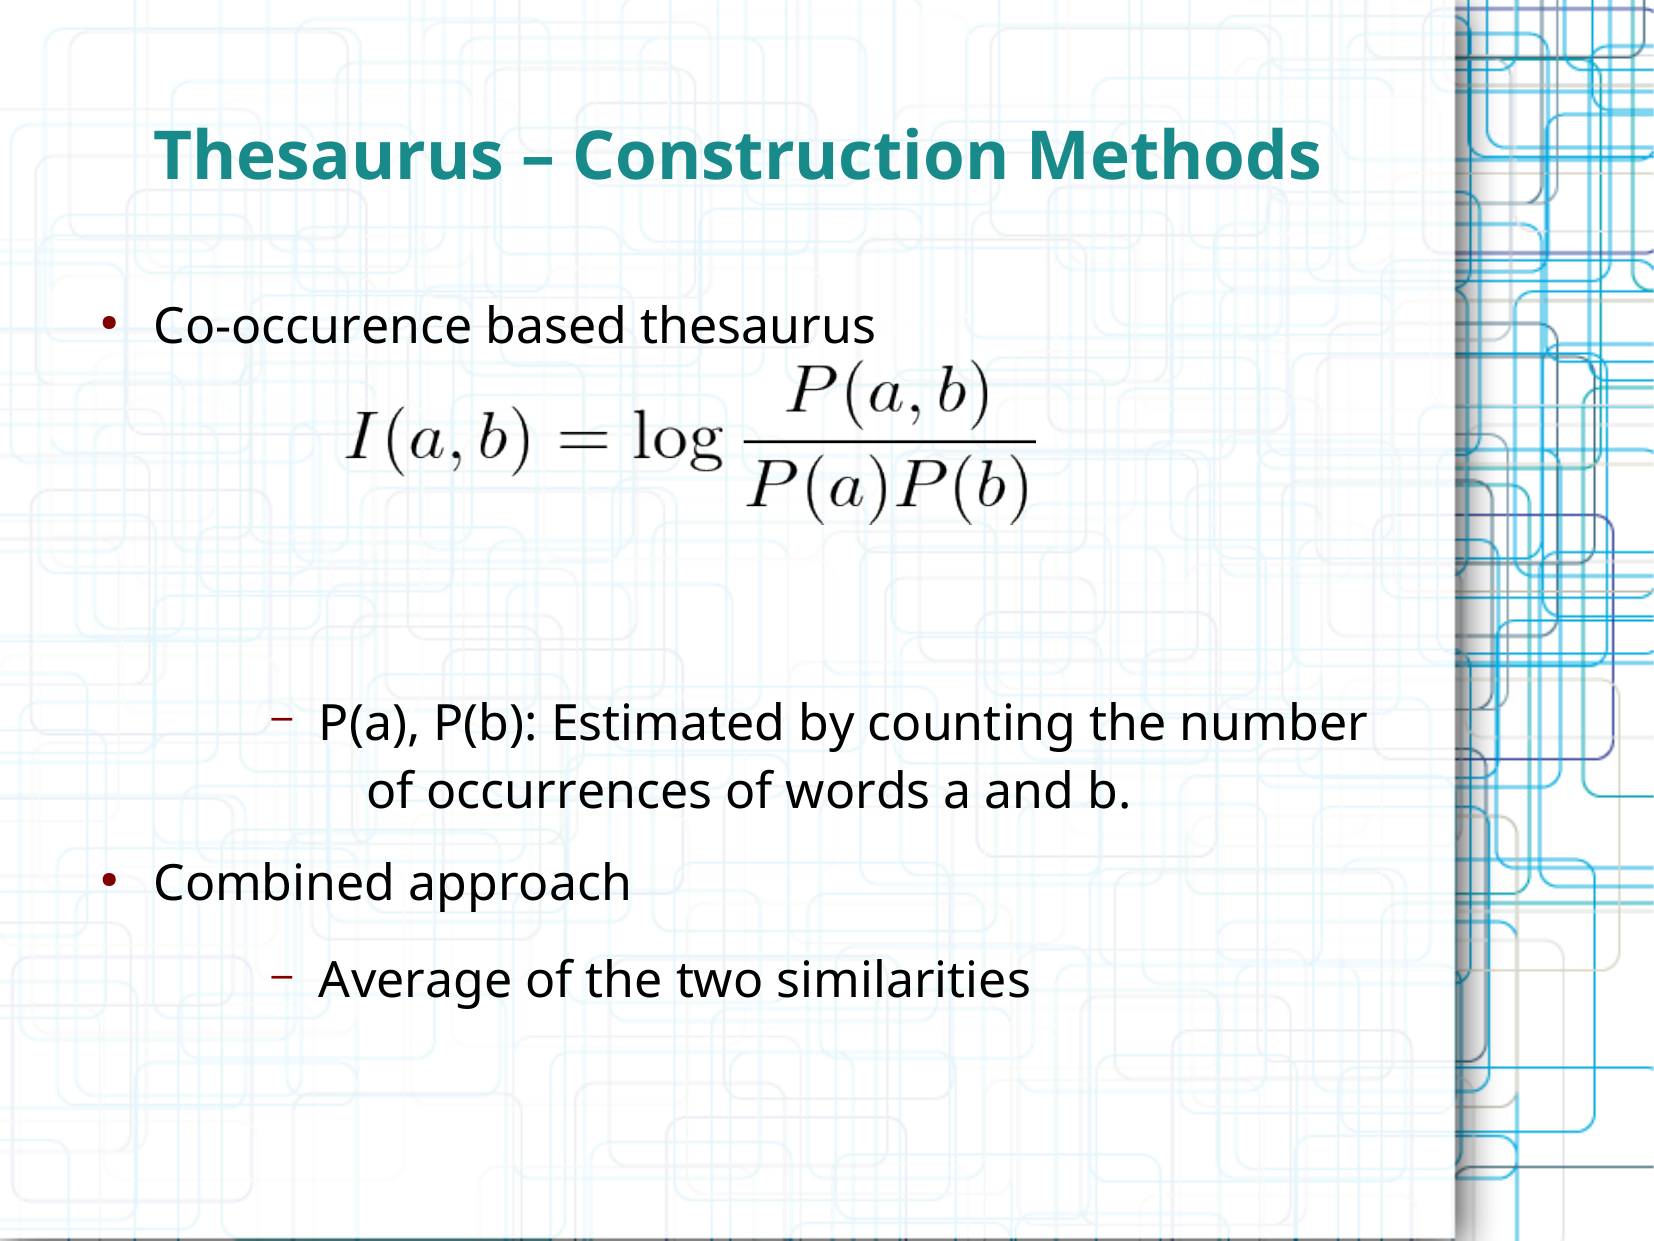

# Thesaurus – Construction Methods
Co-occurence based thesaurus
P(a), P(b): Estimated by counting the number of occurrences of words a and b.
Combined approach
Average of the two similarities